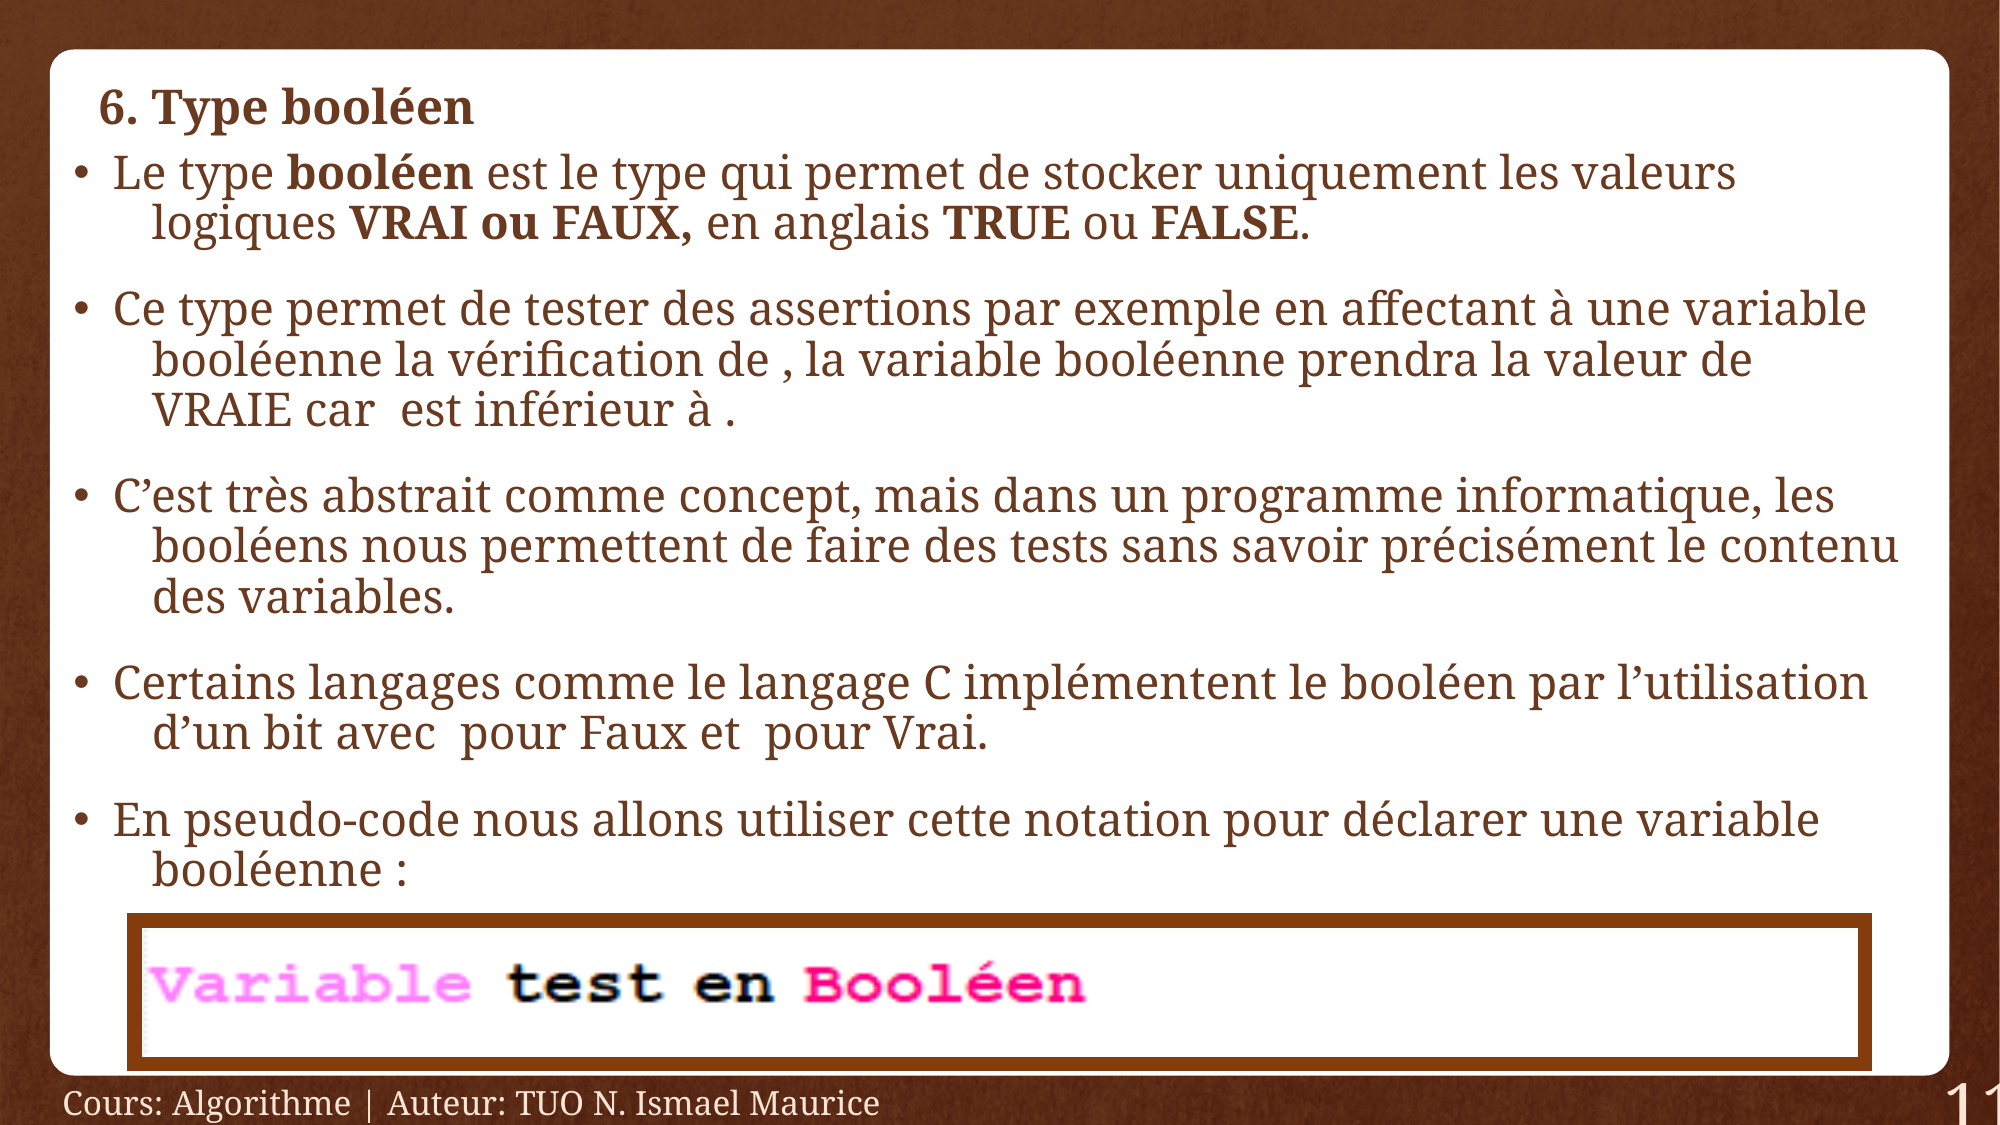

# 6. Type booléen
Le type booléen est le type qui permet de stocker uniquement les valeurs logiques VRAI ou FAUX, en anglais TRUE ou FALSE.
Ce type permet de tester des assertions par exemple en affectant à une variable booléenne la vérification de , la variable booléenne prendra la valeur de VRAIE car est inférieur à .
C’est très abstrait comme concept, mais dans un programme informatique, les booléens nous permettent de faire des tests sans savoir précisément le contenu des variables.
Certains langages comme le langage C implémentent le booléen par l’utilisation d’un bit avec pour Faux et pour Vrai.
En pseudo-code nous allons utiliser cette notation pour déclarer une variable booléenne :
Cours: Algorithme | Auteur: TUO N. Ismael Maurice